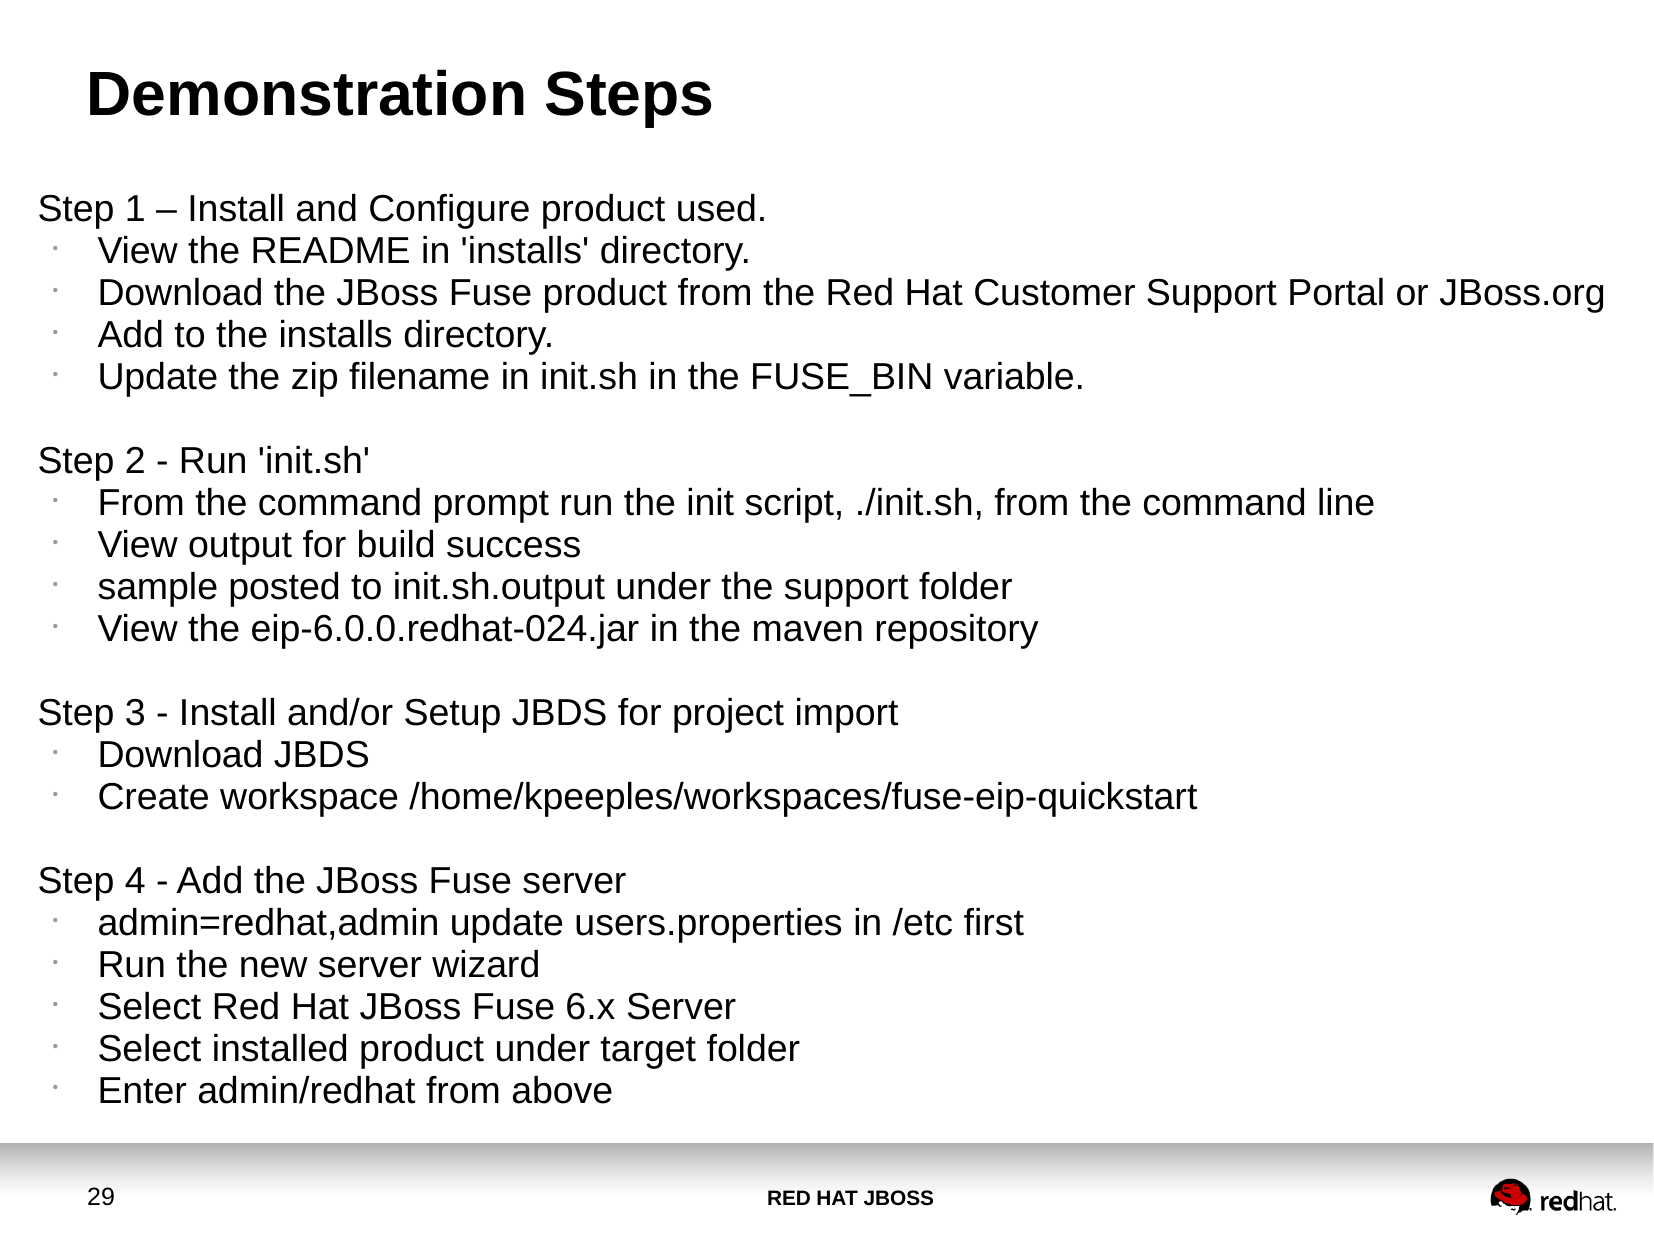

# Demonstration Steps
Step 1 – Install and Configure product used.
View the README in 'installs' directory.
Download the JBoss Fuse product from the Red Hat Customer Support Portal or JBoss.org
Add to the installs directory.
Update the zip filename in init.sh in the FUSE_BIN variable.
Step 2 - Run 'init.sh'
From the command prompt run the init script, ./init.sh, from the command line
View output for build success
sample posted to init.sh.output under the support folder
View the eip-6.0.0.redhat-024.jar in the maven repository
Step 3 - Install and/or Setup JBDS for project import
Download JBDS
Create workspace /home/kpeeples/workspaces/fuse-eip-quickstart
Step 4 - Add the JBoss Fuse server
admin=redhat,admin update users.properties in /etc first
Run the new server wizard
Select Red Hat JBoss Fuse 6.x Server
Select installed product under target folder
Enter admin/redhat from above